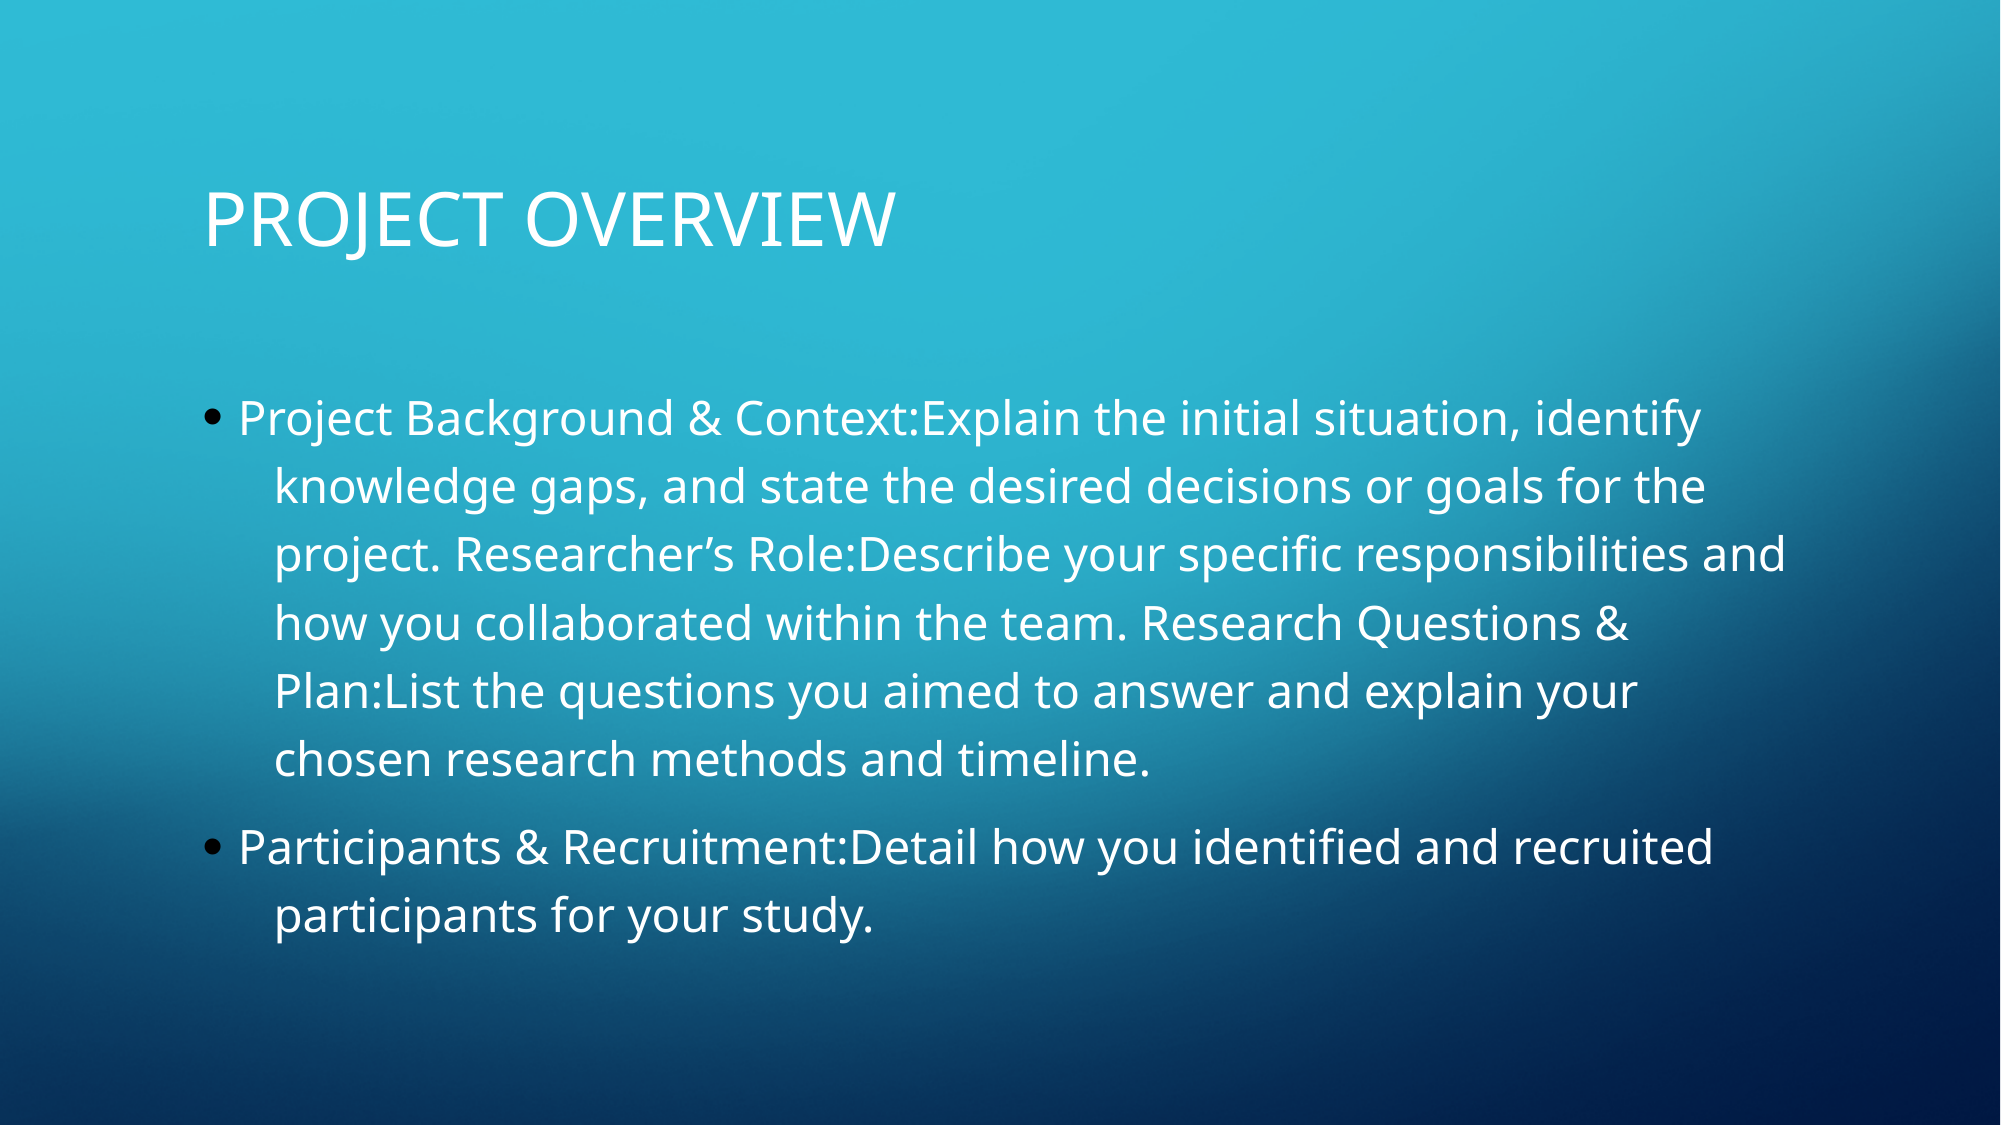

# Project overview
Project Background & Context:Explain the initial situation, identify knowledge gaps, and state the desired decisions or goals for the project. Researcher’s Role:Describe your specific responsibilities and how you collaborated within the team. Research Questions & Plan:List the questions you aimed to answer and explain your chosen research methods and timeline.
Participants & Recruitment:Detail how you identified and recruited participants for your study.